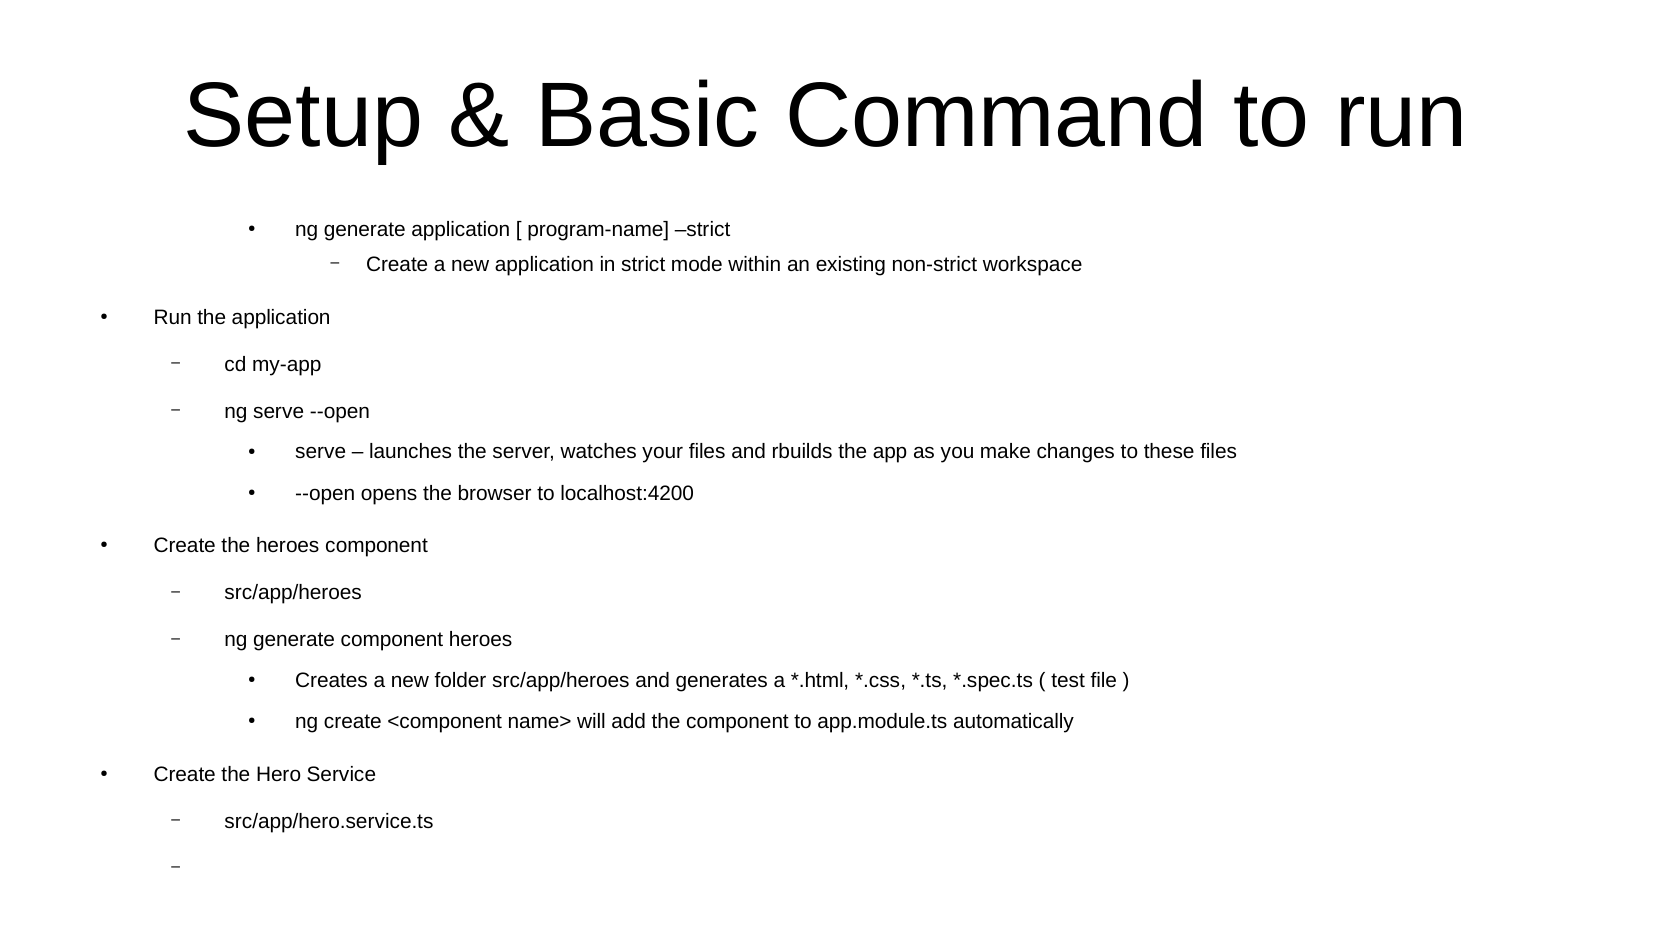

# Setup & Basic Command to run
ng generate application [ program-name] –strict
Create a new application in strict mode within an existing non-strict workspace
Run the application
cd my-app
ng serve --open
serve – launches the server, watches your files and rbuilds the app as you make changes to these files
--open opens the browser to localhost:4200
Create the heroes component
src/app/heroes
ng generate component heroes
Creates a new folder src/app/heroes and generates a *.html, *.css, *.ts, *.spec.ts ( test file )
ng create <component name> will add the component to app.module.ts automatically
Create the Hero Service
src/app/hero.service.ts